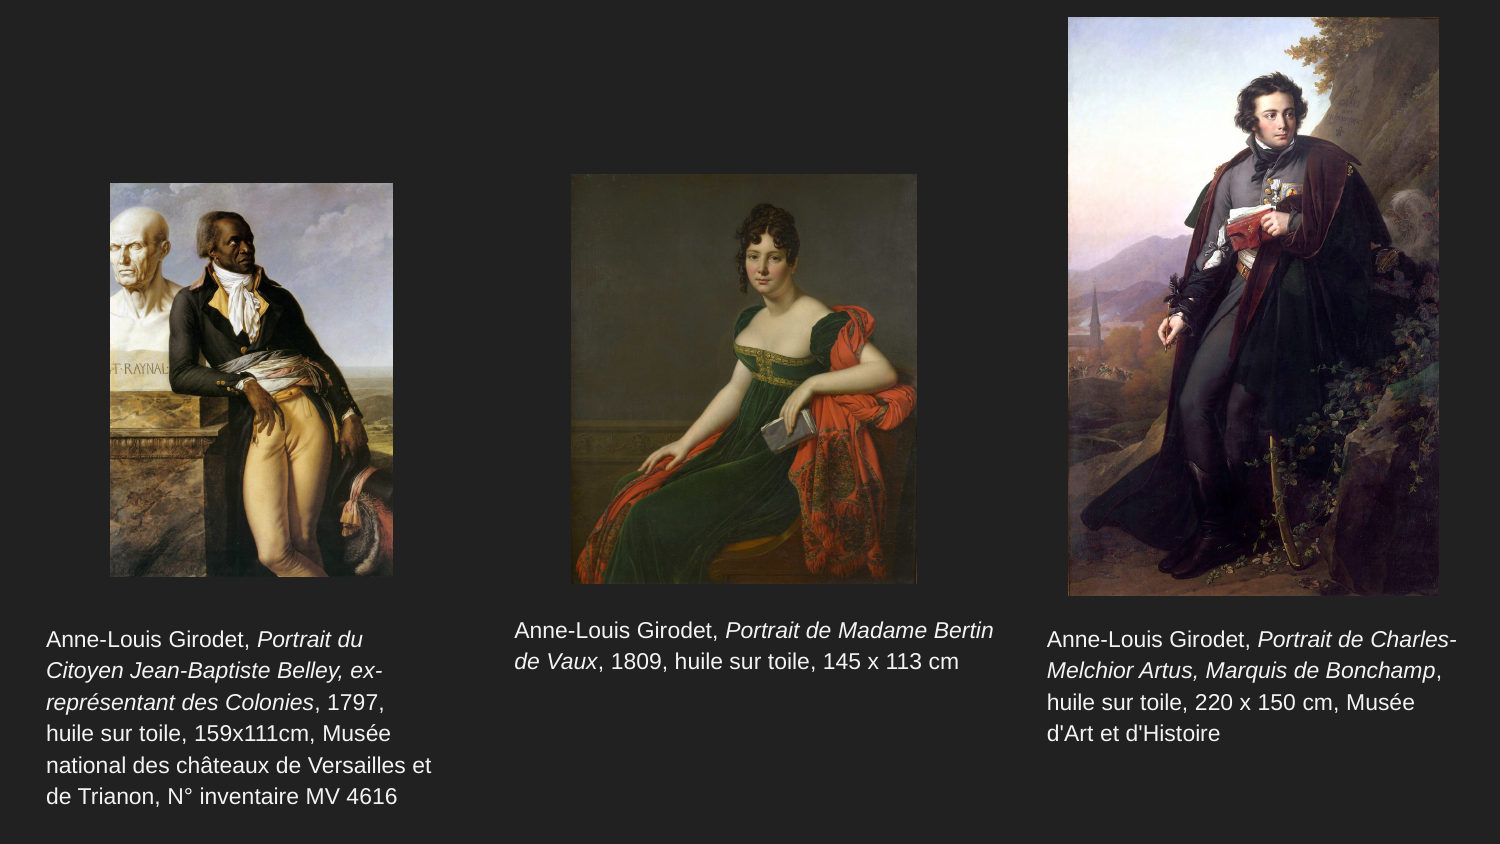

Anne-Louis Girodet, Portrait de Madame Bertin de Vaux, 1809, huile sur toile, 145 x 113 cm
Anne-Louis Girodet, Portrait du Citoyen Jean-Baptiste Belley, ex-représentant des Colonies, 1797, huile sur toile, 159x111cm, Musée national des châteaux de Versailles et de Trianon, N° inventaire MV 4616
Anne-Louis Girodet, Portrait de Charles-Melchior Artus, Marquis de Bonchamp, huile sur toile, 220 x 150 cm, Musée d'Art et d'Histoire